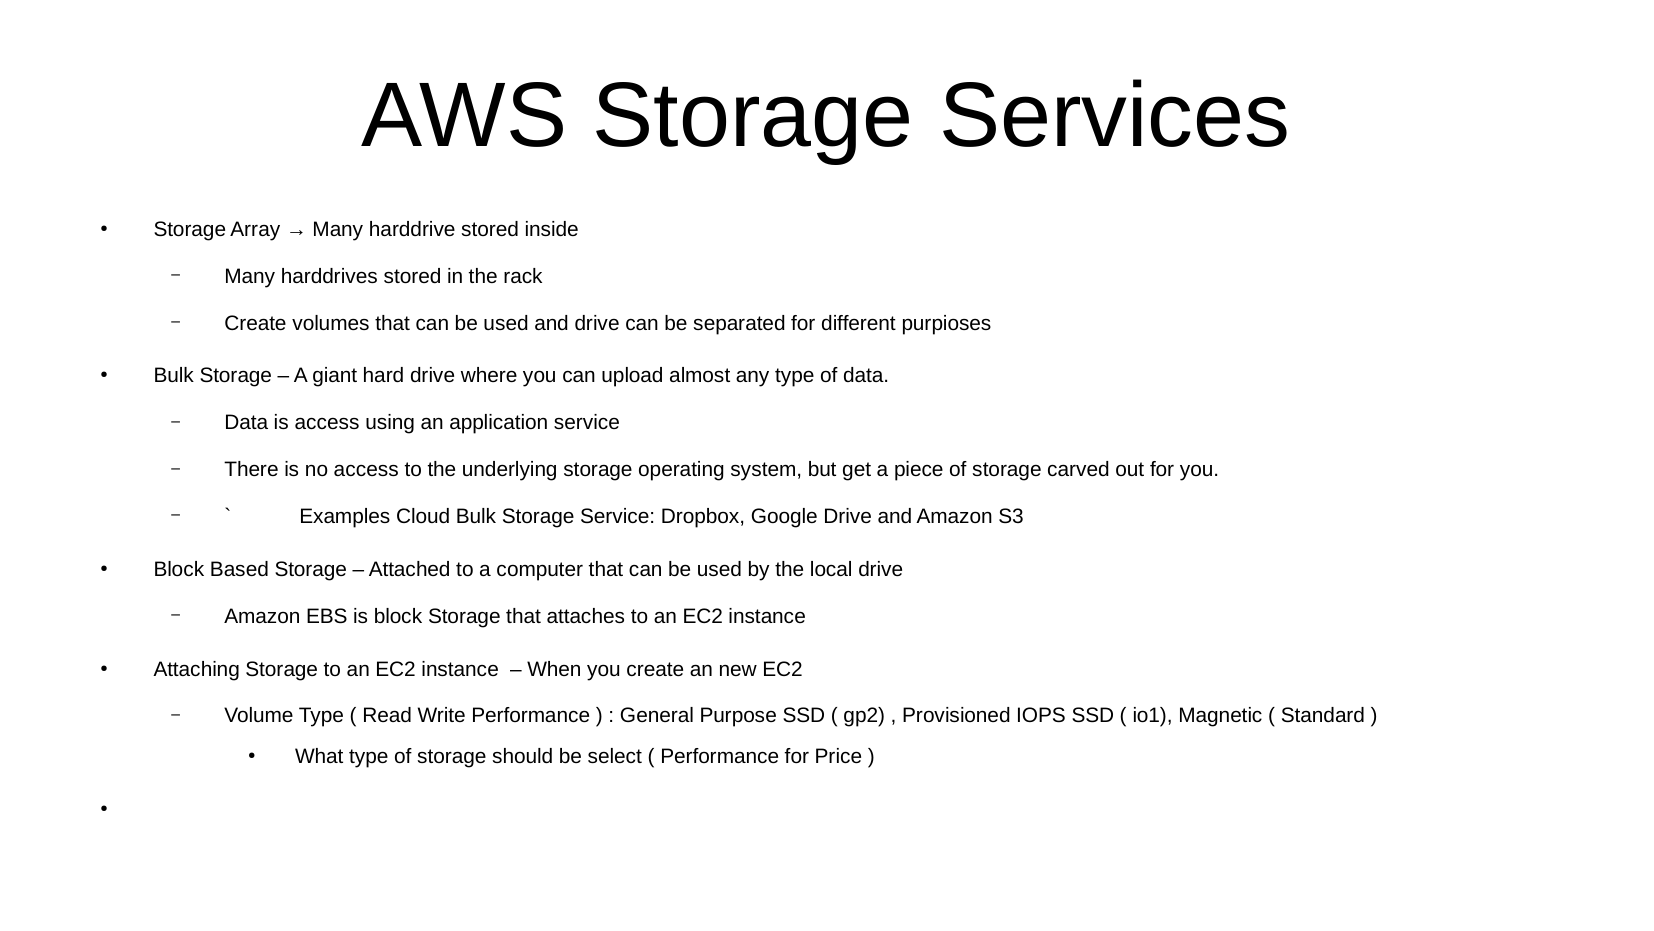

# AWS Storage Services
Storage Array → Many harddrive stored inside
Many harddrives stored in the rack
Create volumes that can be used and drive can be separated for different purpioses
Bulk Storage – A giant hard drive where you can upload almost any type of data.
Data is access using an application service
There is no access to the underlying storage operating system, but get a piece of storage carved out for you.
`	Examples Cloud Bulk Storage Service: Dropbox, Google Drive and Amazon S3
Block Based Storage – Attached to a computer that can be used by the local drive
Amazon EBS is block Storage that attaches to an EC2 instance
Attaching Storage to an EC2 instance – When you create an new EC2
Volume Type ( Read Write Performance ) : General Purpose SSD ( gp2) , Provisioned IOPS SSD ( io1), Magnetic ( Standard )
What type of storage should be select ( Performance for Price )